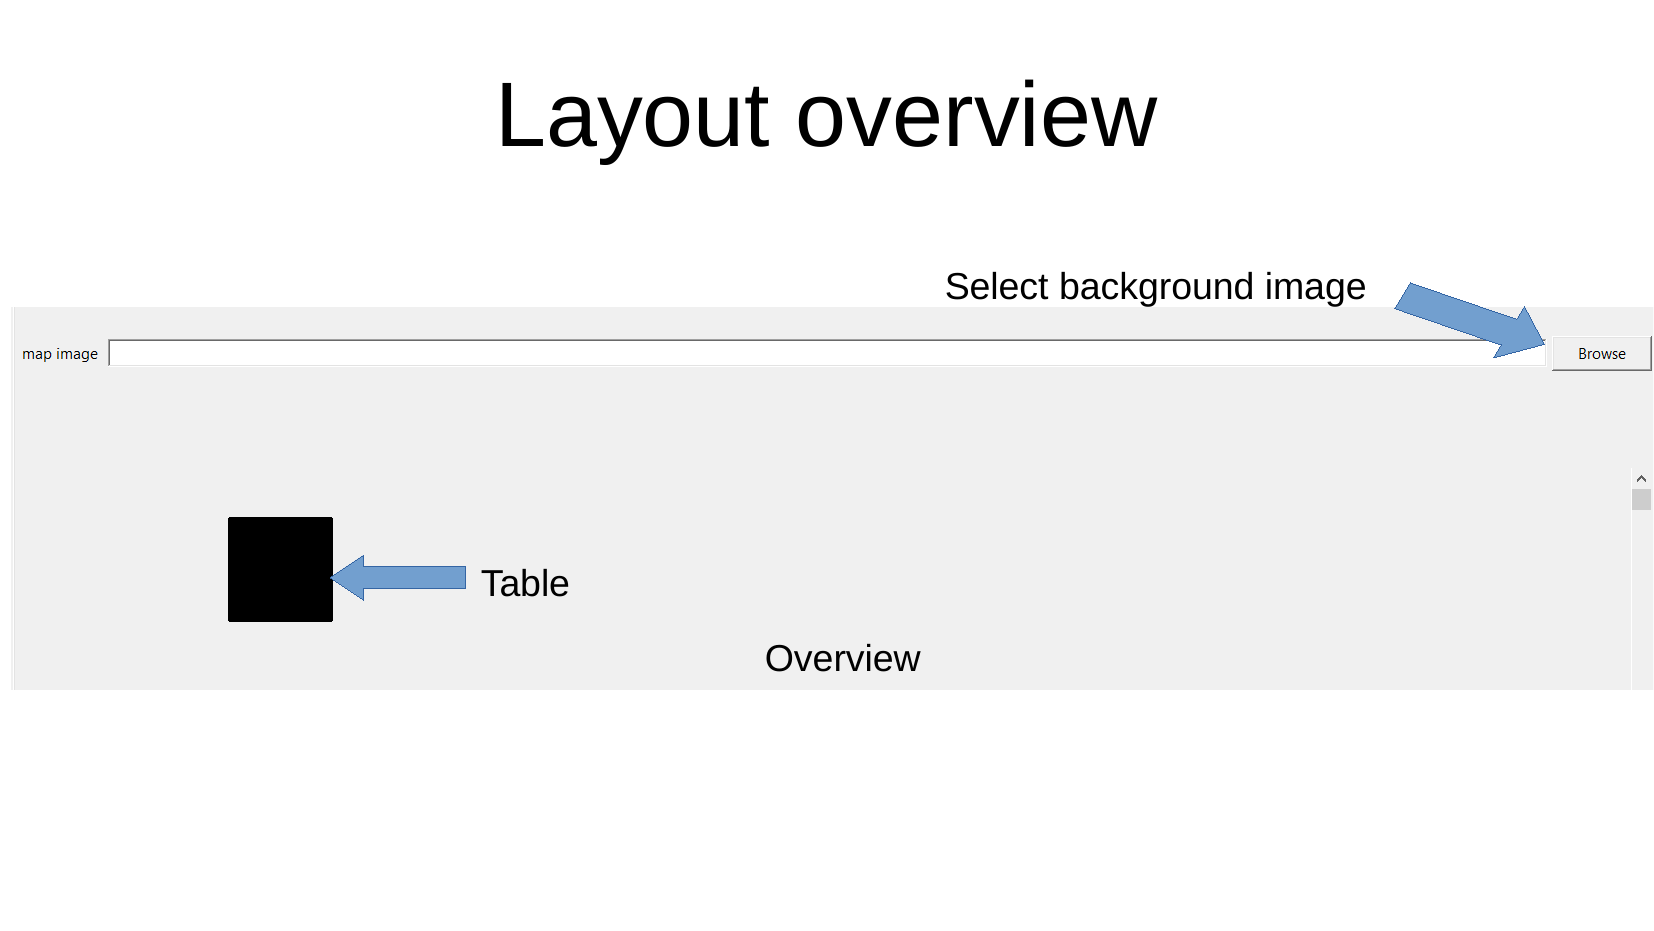

# Layout overview
Select background image
Table
Overview